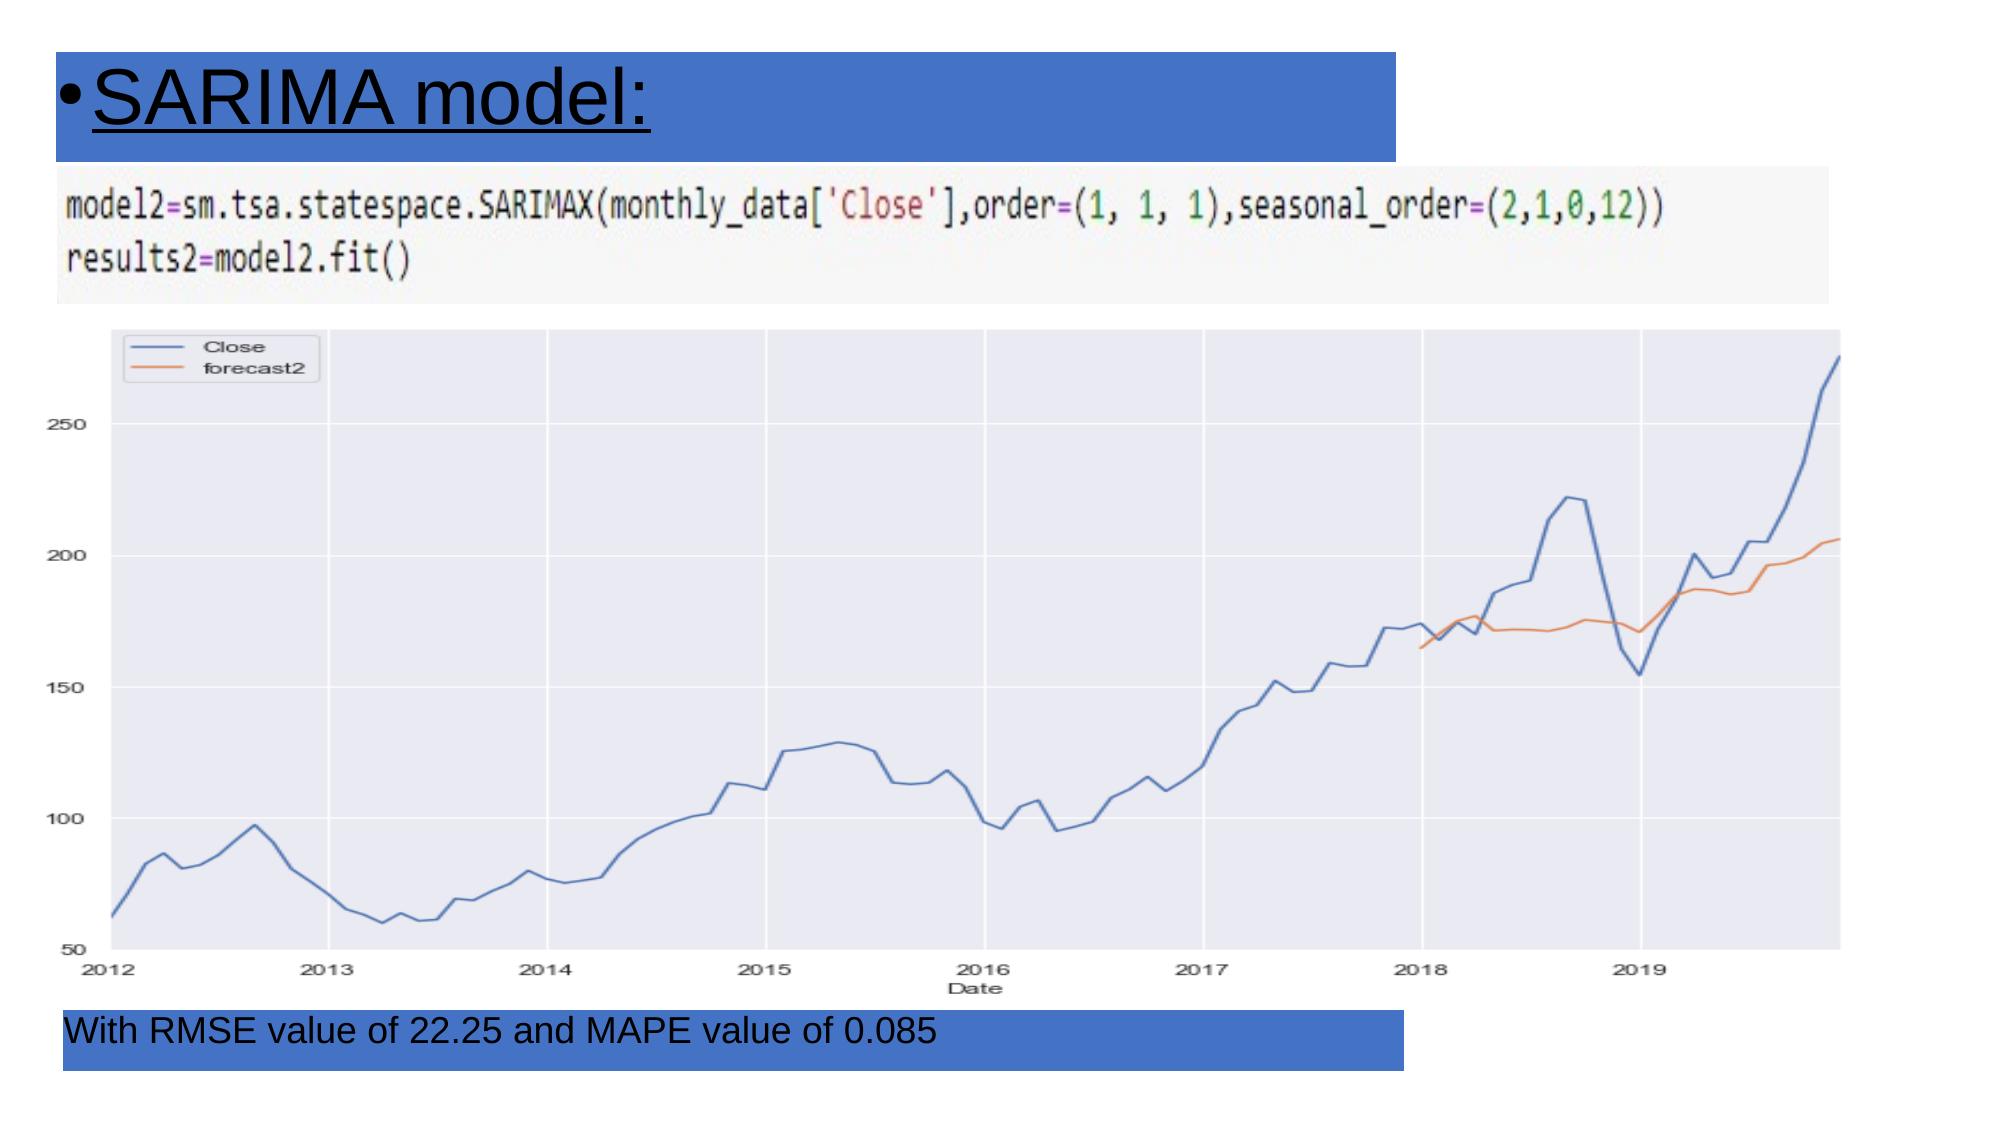

| SARIMA model: |
| --- |
| With RMSE value of 22.25 and MAPE value of 0.085 |
| --- |